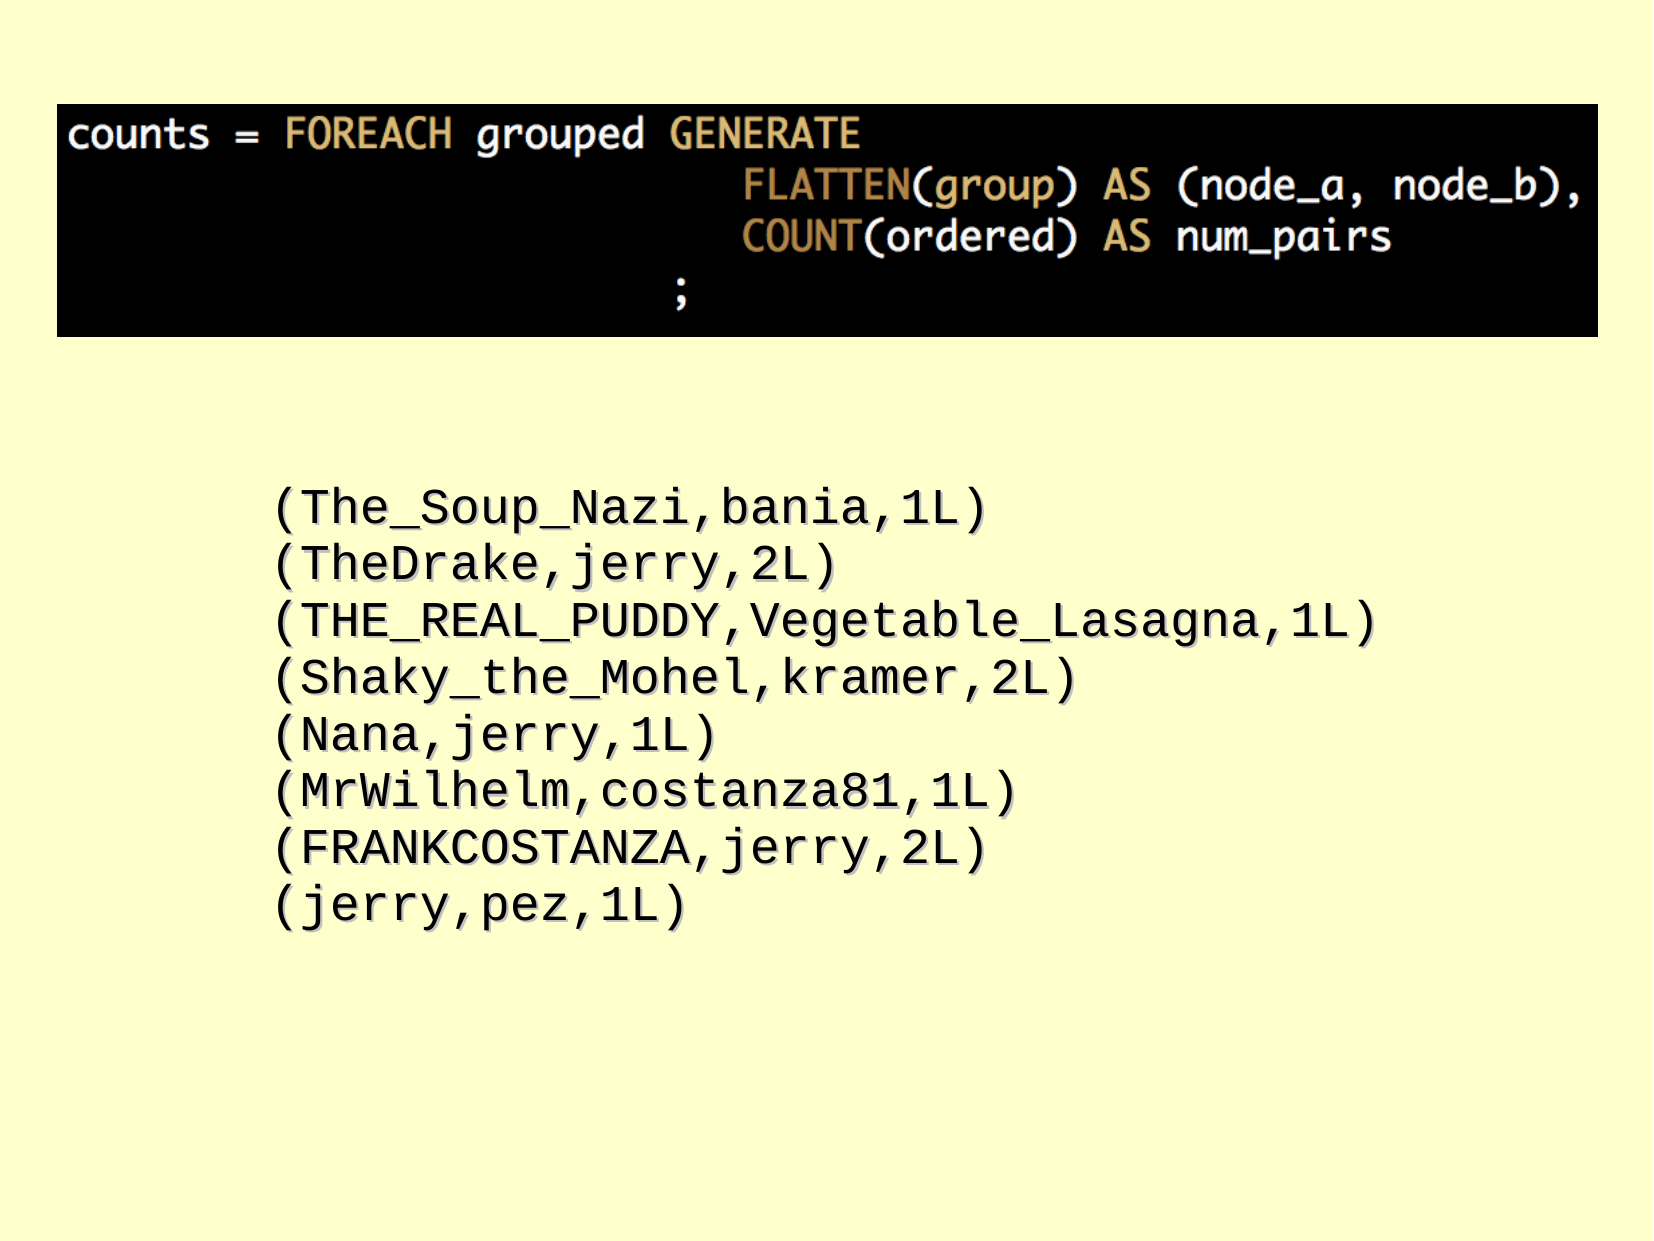

(The_Soup_Nazi,bania,1L)
(TheDrake,jerry,2L)
(THE_REAL_PUDDY,Vegetable_Lasagna,1L)
(Shaky_the_Mohel,kramer,2L)
(Nana,jerry,1L)
(MrWilhelm,costanza81,1L)
(FRANKCOSTANZA,jerry,2L)
(jerry,pez,1L)